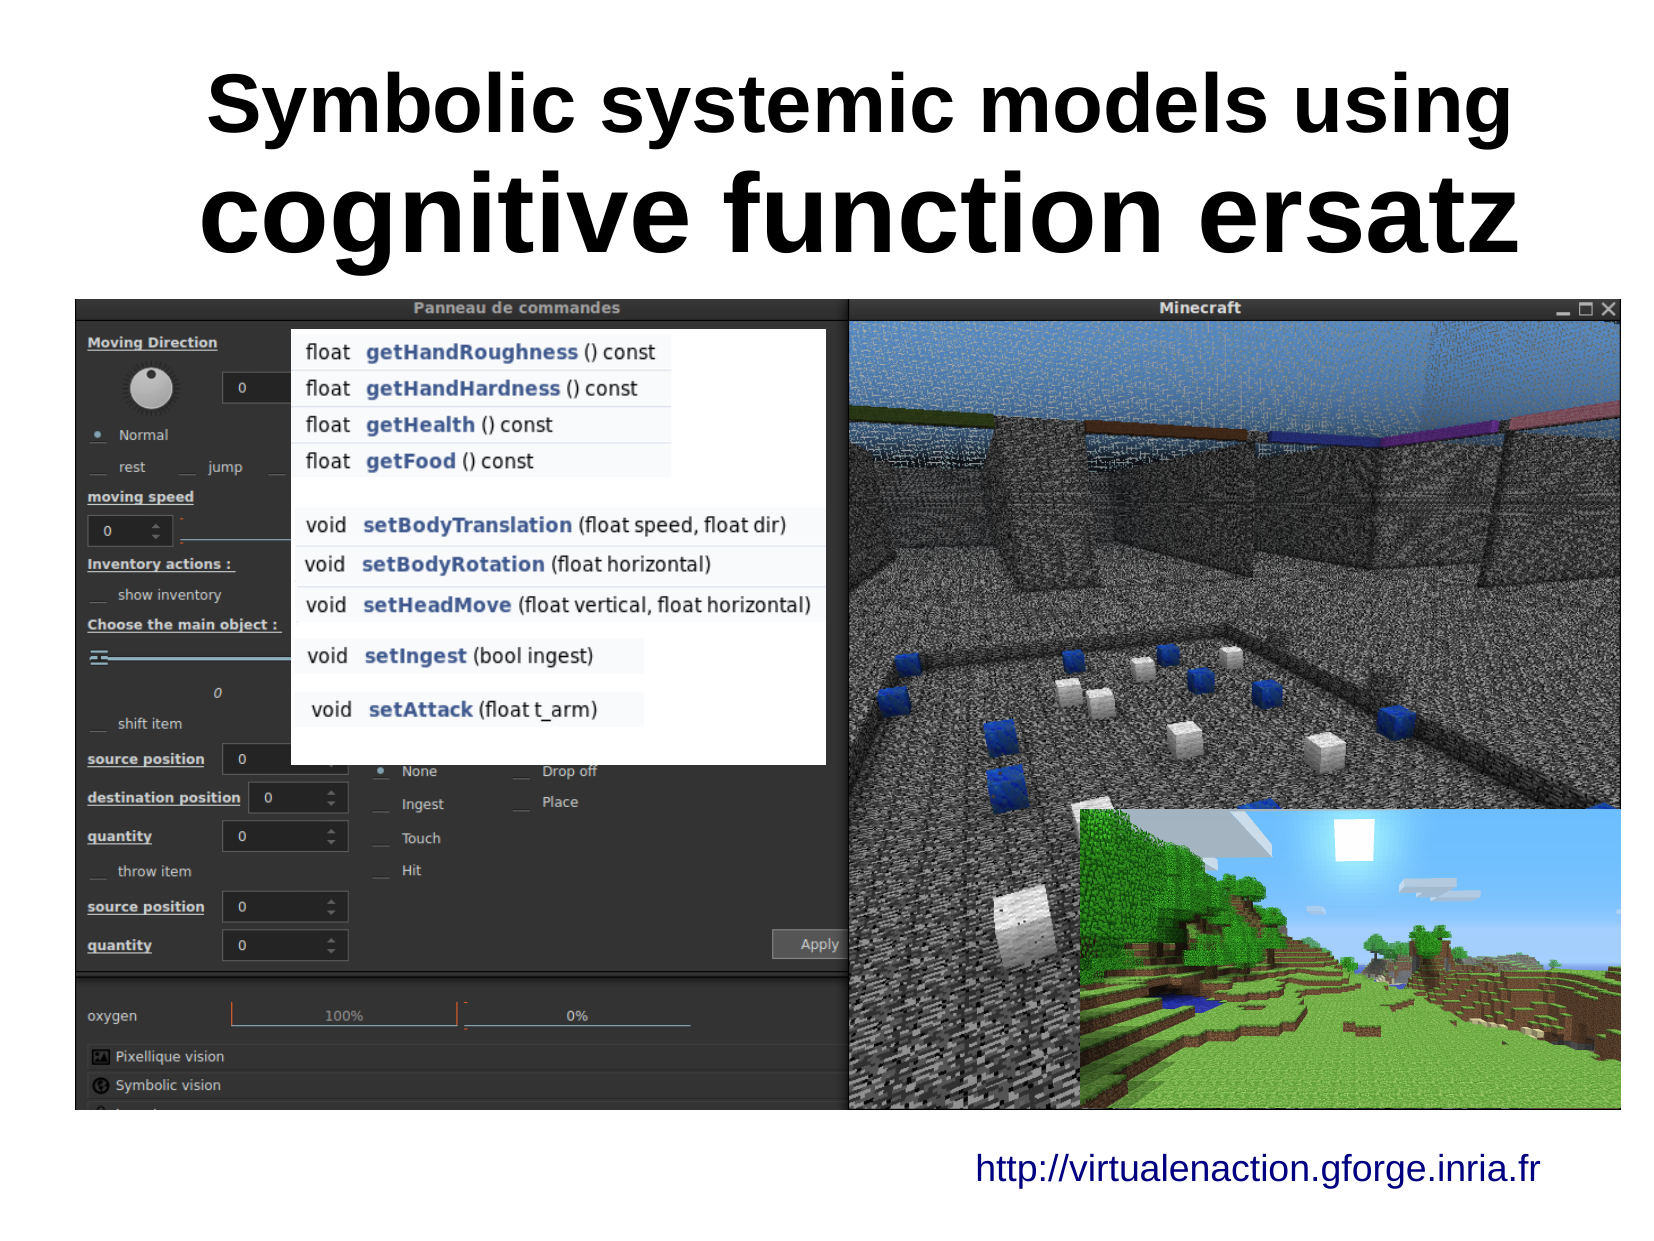

# Symbolic systemic models using cognitive function ersatz
http://virtualenaction.gforge.inria.fr